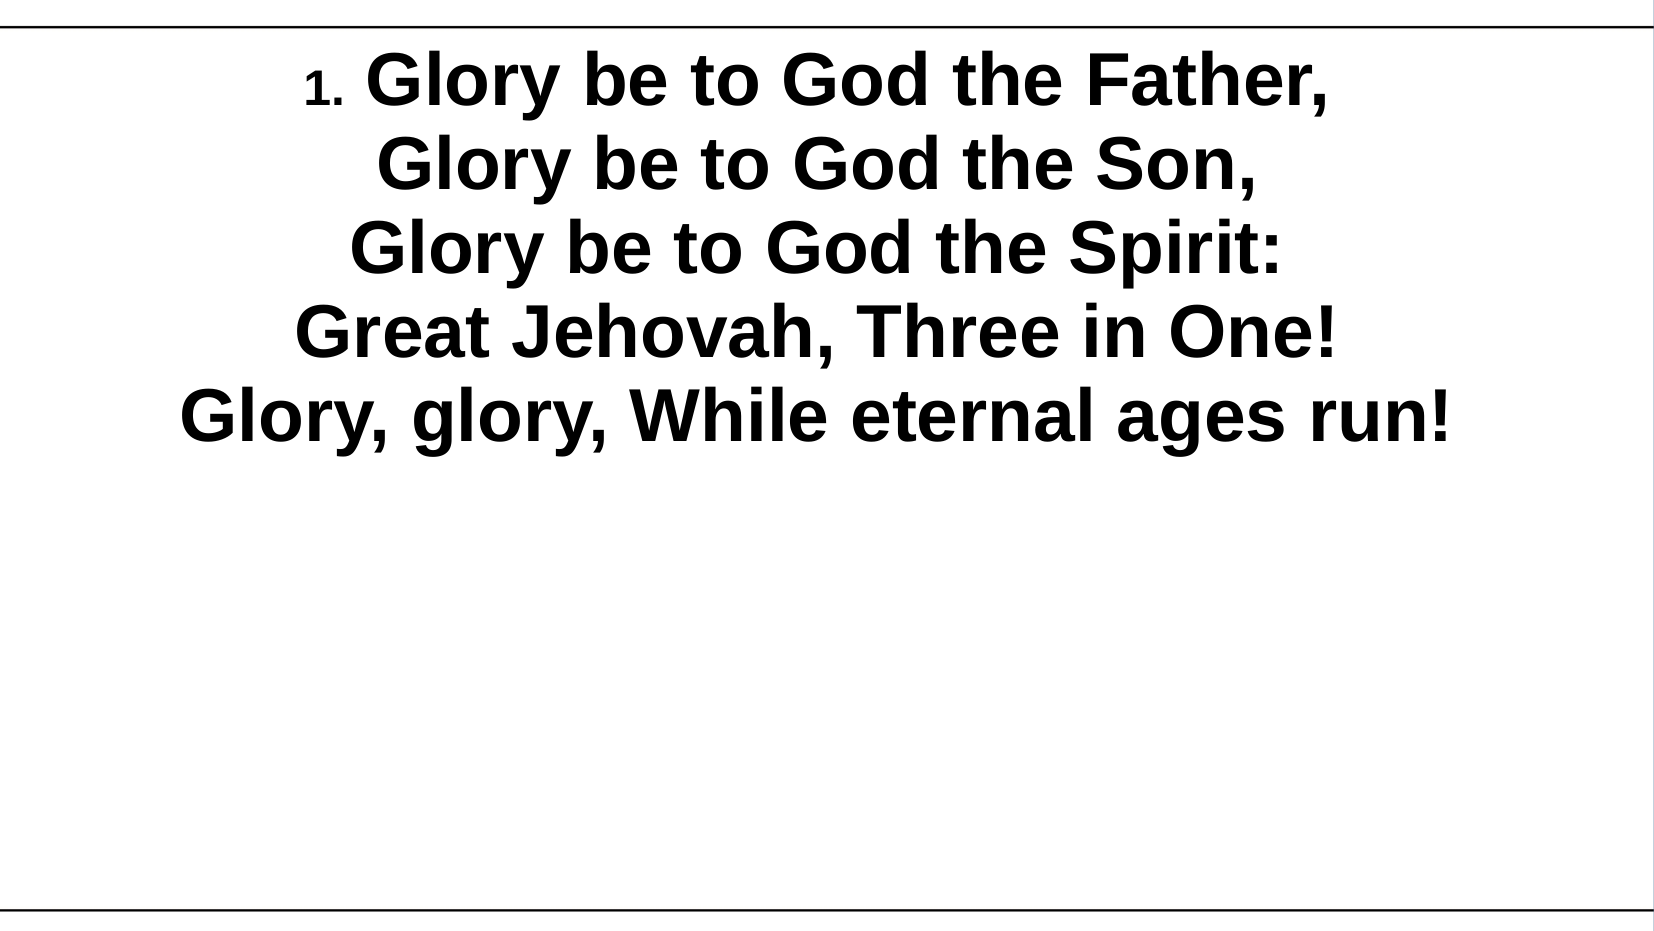

1. Glory be to God the Father,
Glory be to God the Son,
Glory be to God the Spirit:
Great Jehovah, Three in One!
Glory, glory, While eternal ages run!